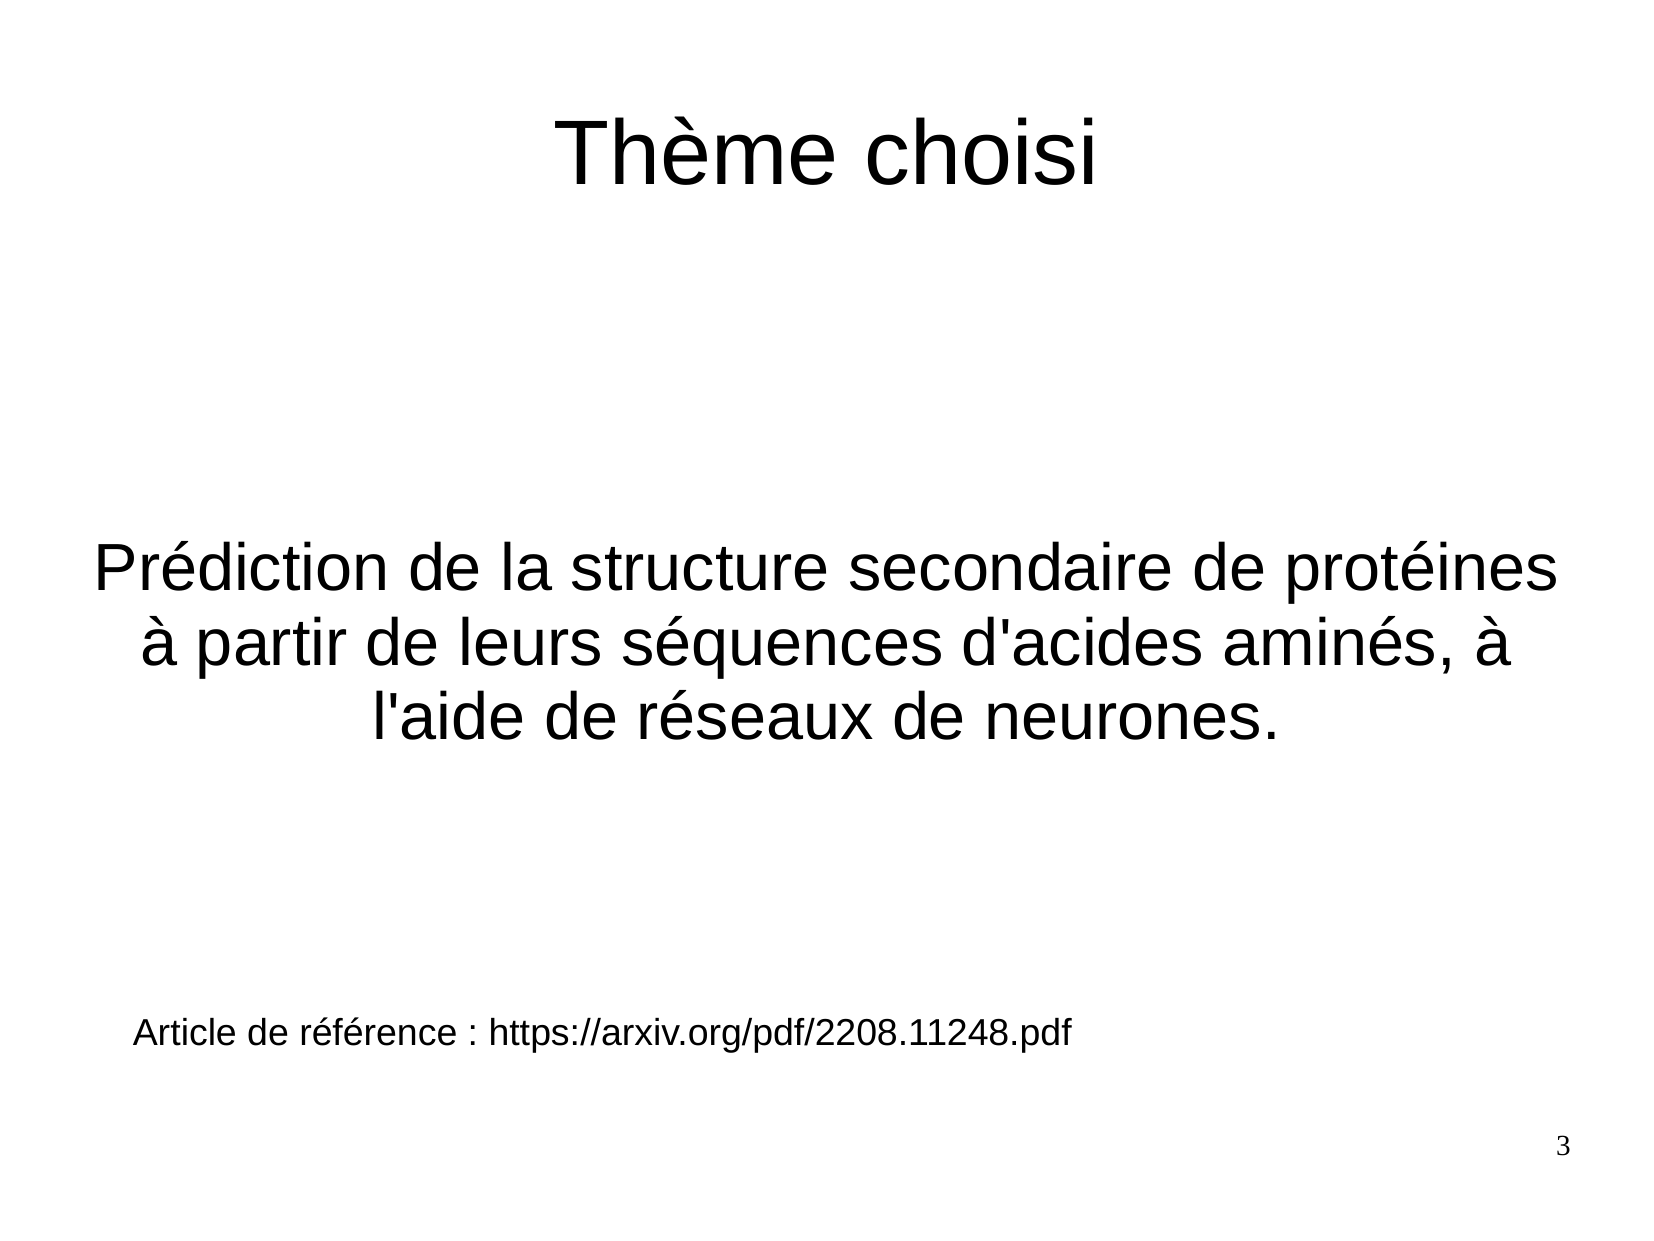

# Thème choisi
Prédiction de la structure secondaire de protéines à partir de leurs séquences d'acides aminés, à l'aide de réseaux de neurones.
Article de référence : https://arxiv.org/pdf/2208.11248.pdf
3